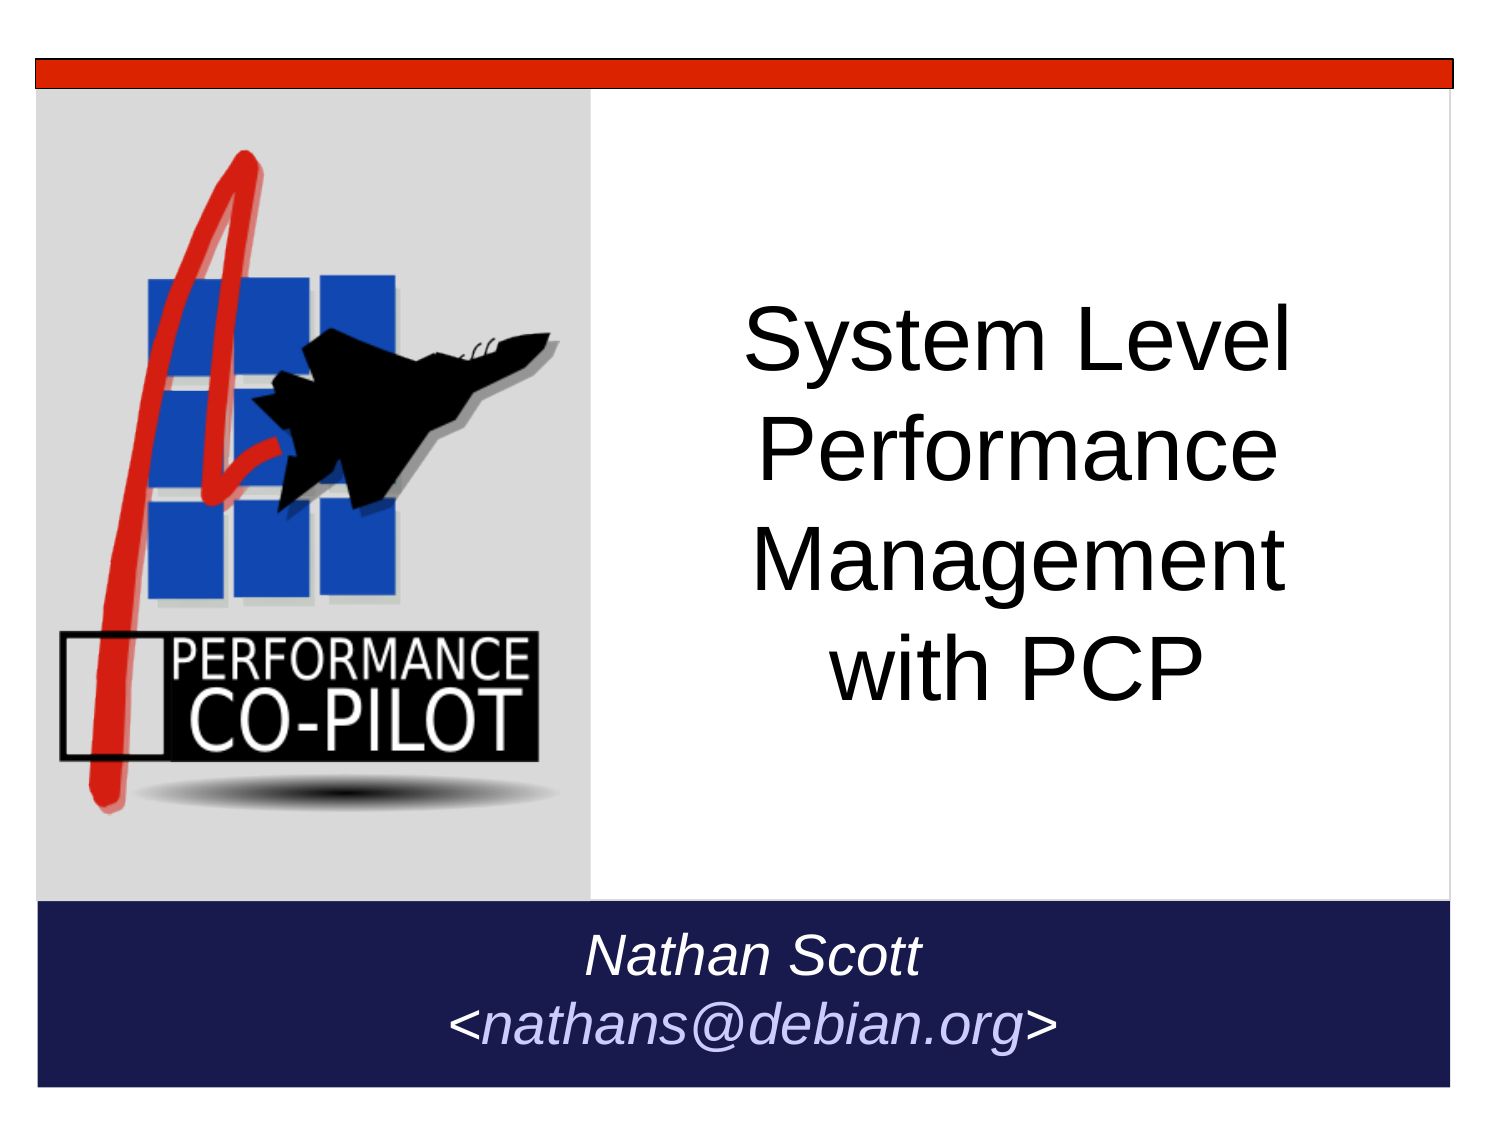

System Level Performance Management with PCP
Nathan Scott
<nathans@debian.org>